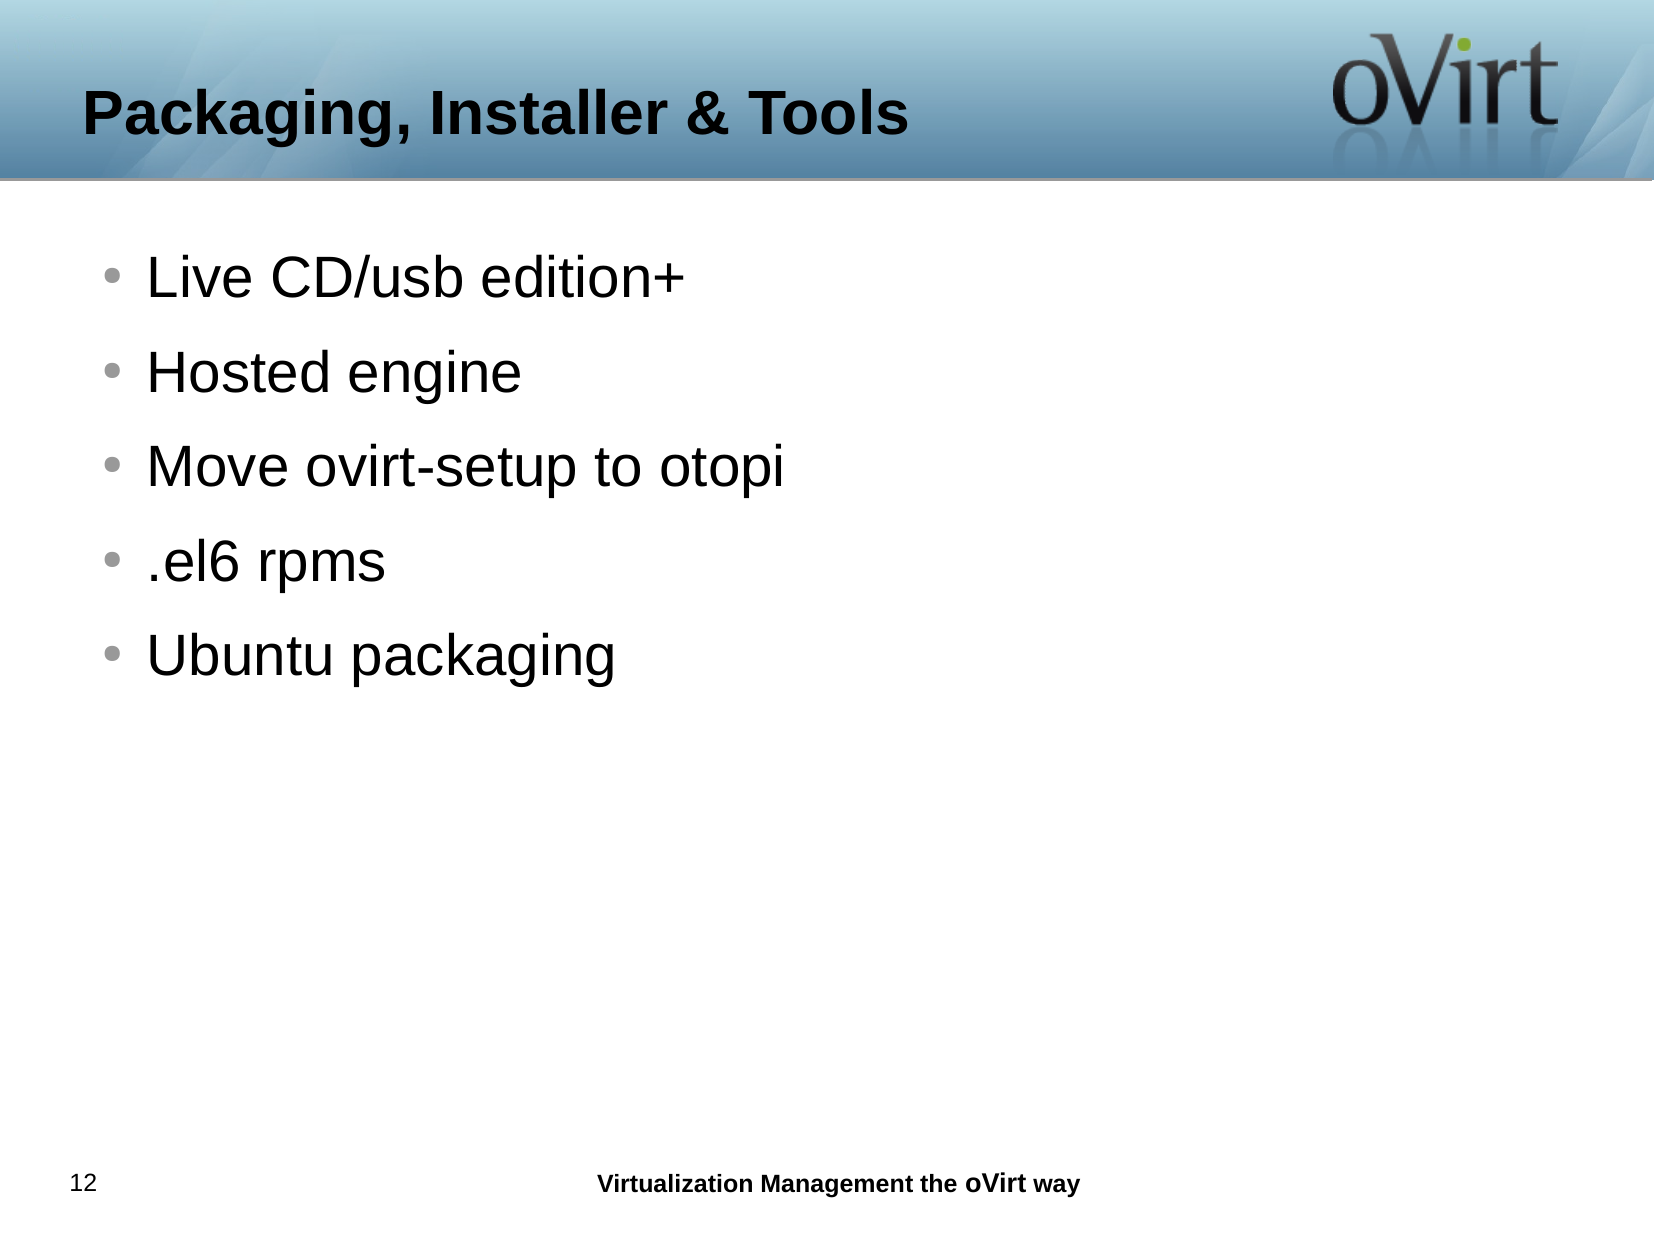

# Packaging, Installer & Tools
Live CD/usb edition+
Hosted engine
Move ovirt-setup to otopi
.el6 rpms
Ubuntu packaging